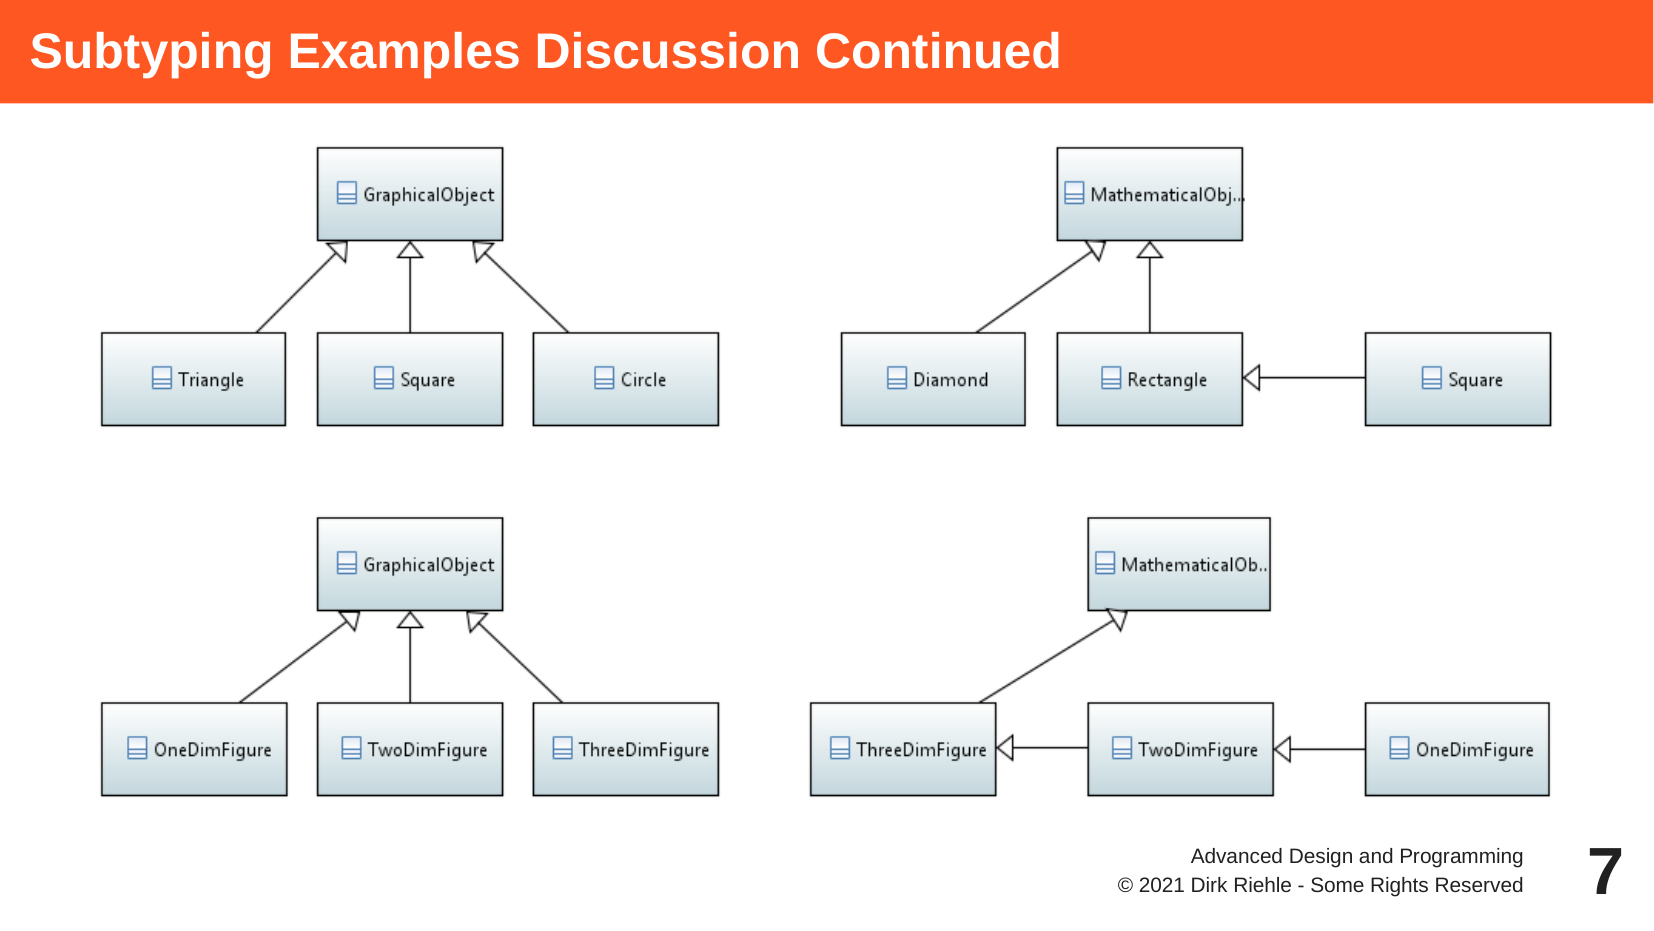

# Subtyping Examples Discussion Continued
Advanced Design and Programming
7
© 2021 Dirk Riehle - Some Rights Reserved